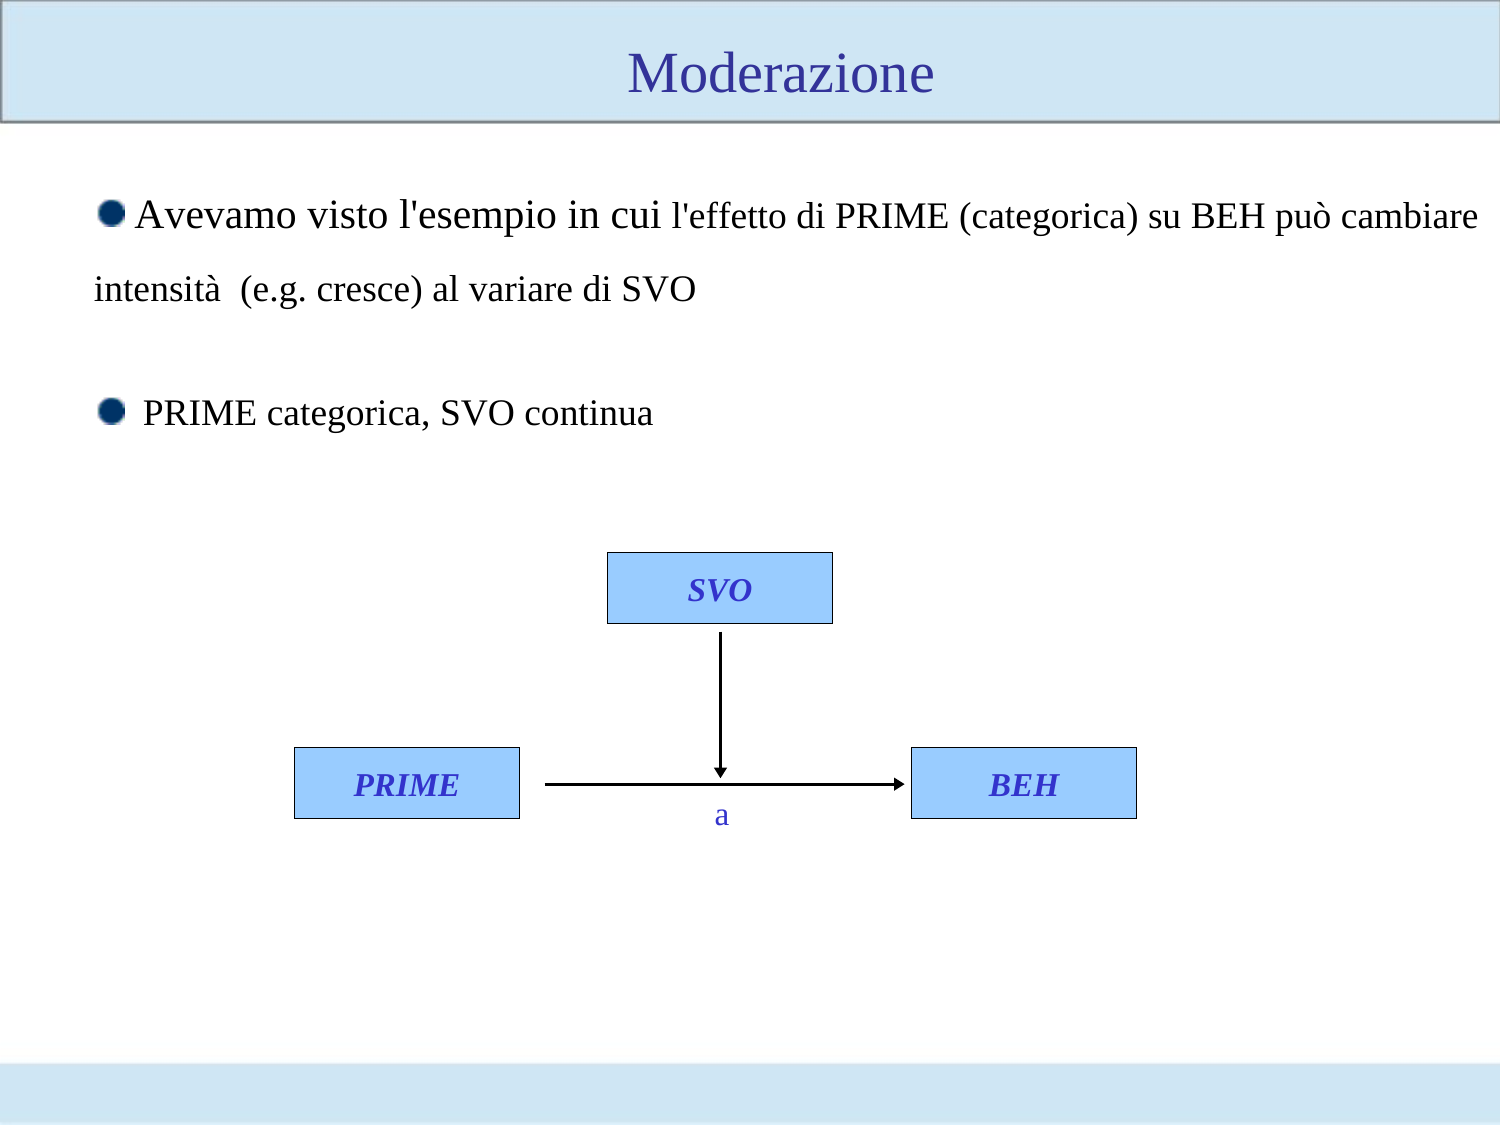

# Moderazione
 Avevamo visto l'esempio in cui l'effetto di PRIME (categorica) su BEH può cambiare intensità (e.g. cresce) al variare di SVO
 PRIME categorica, SVO continua
SVO
PRIME
BEH
a